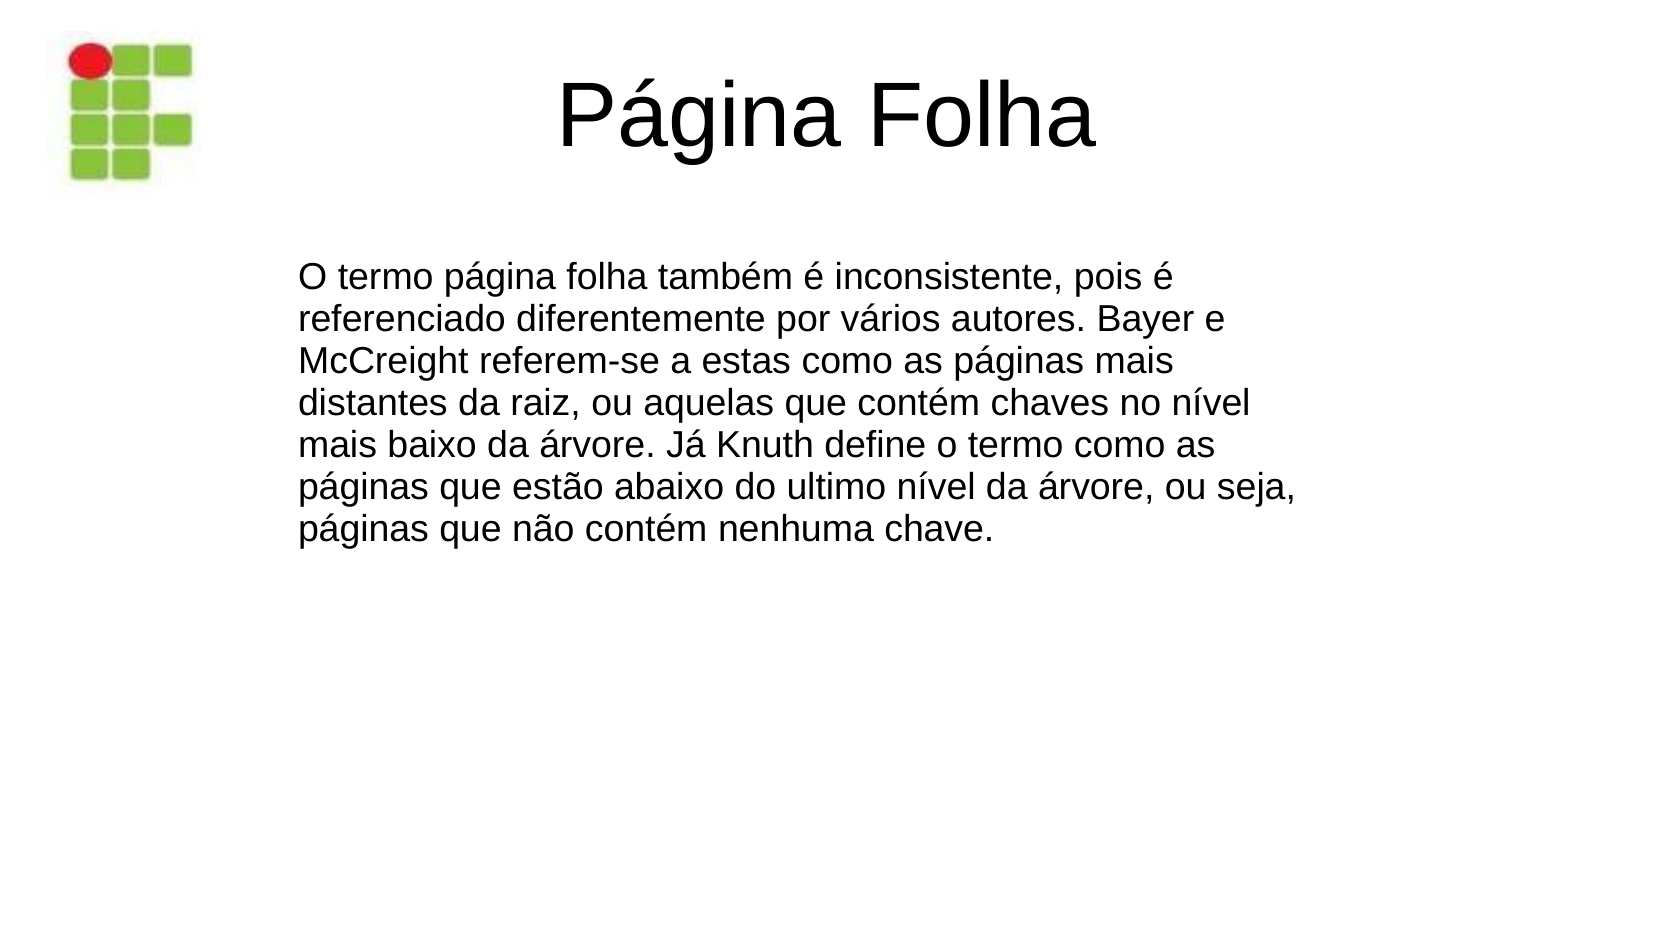

# Página Folha
O termo página folha também é inconsistente, pois é referenciado diferentemente por vários autores. Bayer e McCreight referem-se a estas como as páginas mais distantes da raiz, ou aquelas que contém chaves no nível mais baixo da árvore. Já Knuth define o termo como as páginas que estão abaixo do ultimo nível da árvore, ou seja, páginas que não contém nenhuma chave.